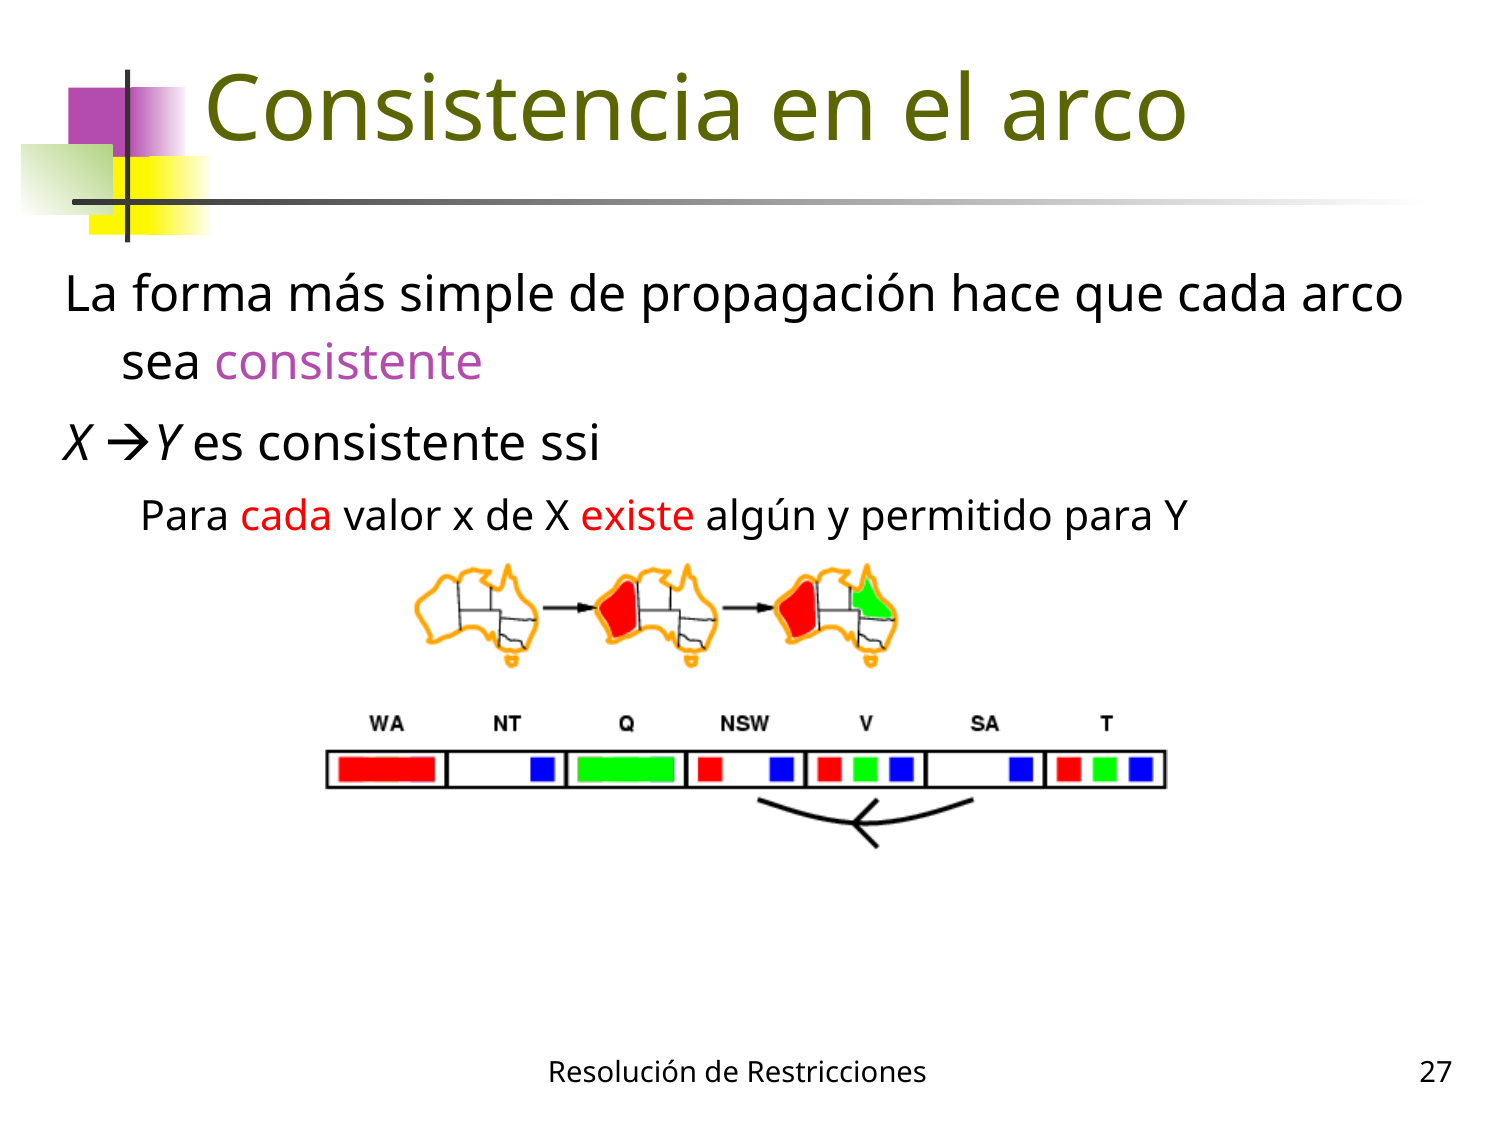

# Consistencia en el arco
La forma más simple de propagación hace que cada arco sea consistente
X Y es consistente ssi
Para cada valor x de X existe algún y permitido para Y
Resolución de Restricciones
27